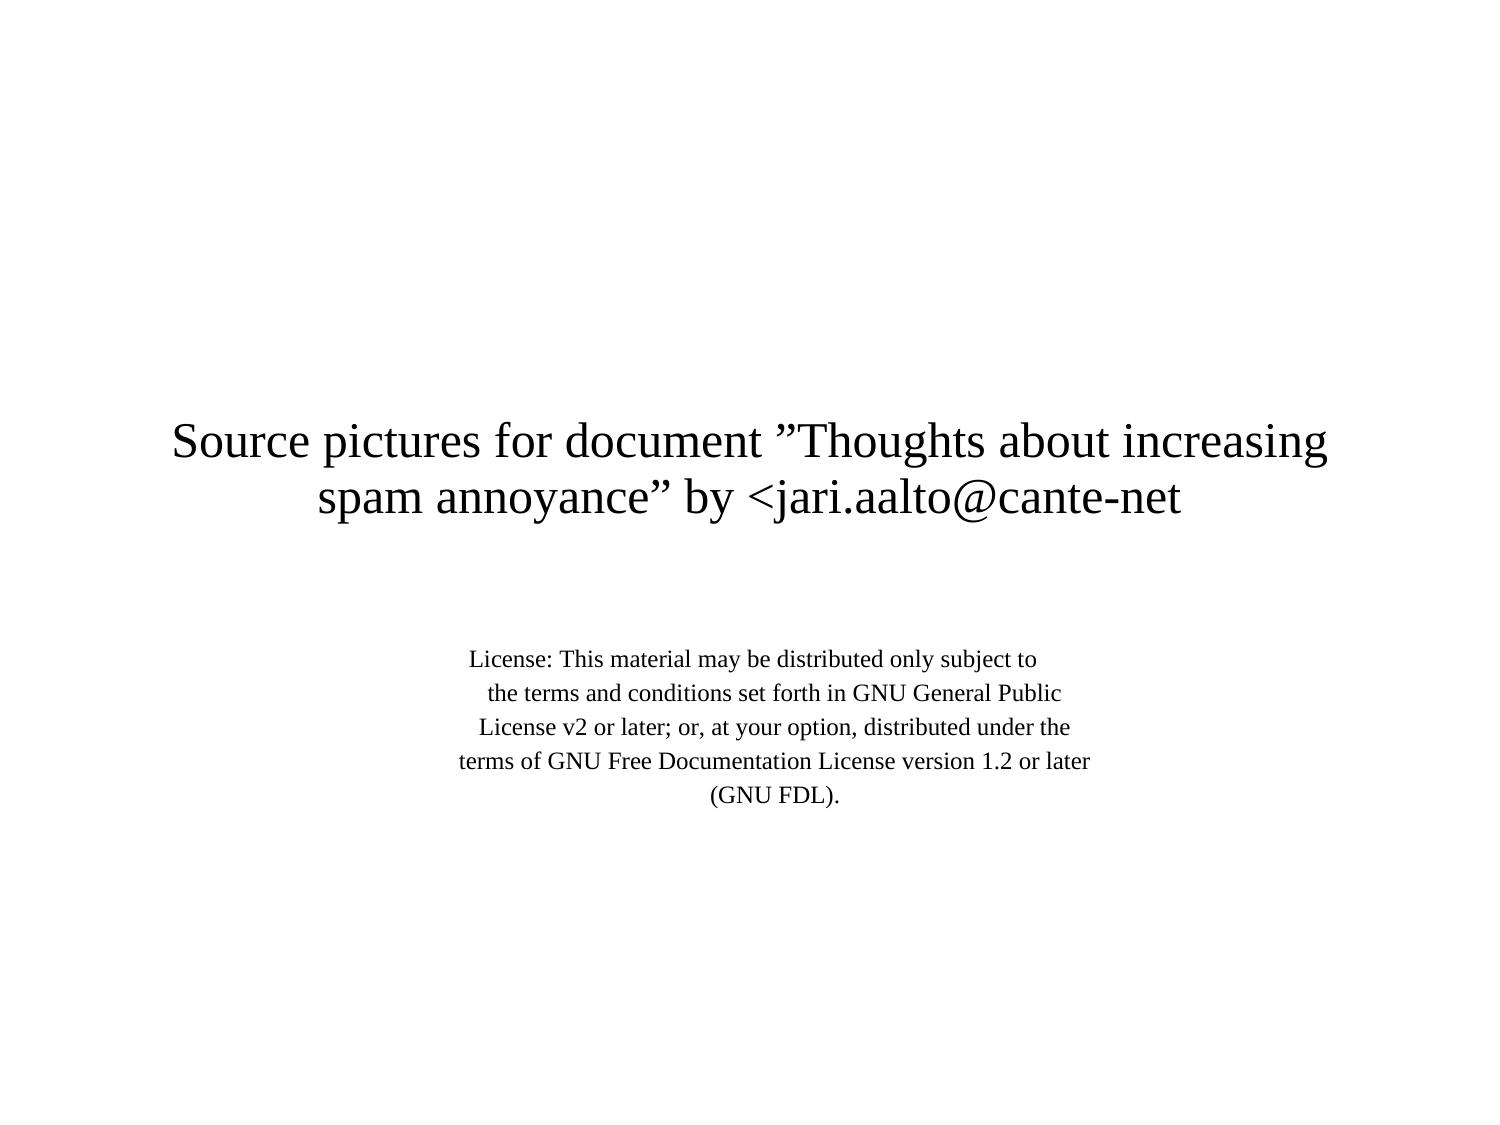

# Source pictures for document ”Thoughts about increasing spam annoyance” by <jari.aalto@cante-net
 License: This material may be distributed only subject to
 the terms and conditions set forth in GNU General Public
 License v2 or later; or, at your option, distributed under the
 terms of GNU Free Documentation License version 1.2 or later
 (GNU FDL).